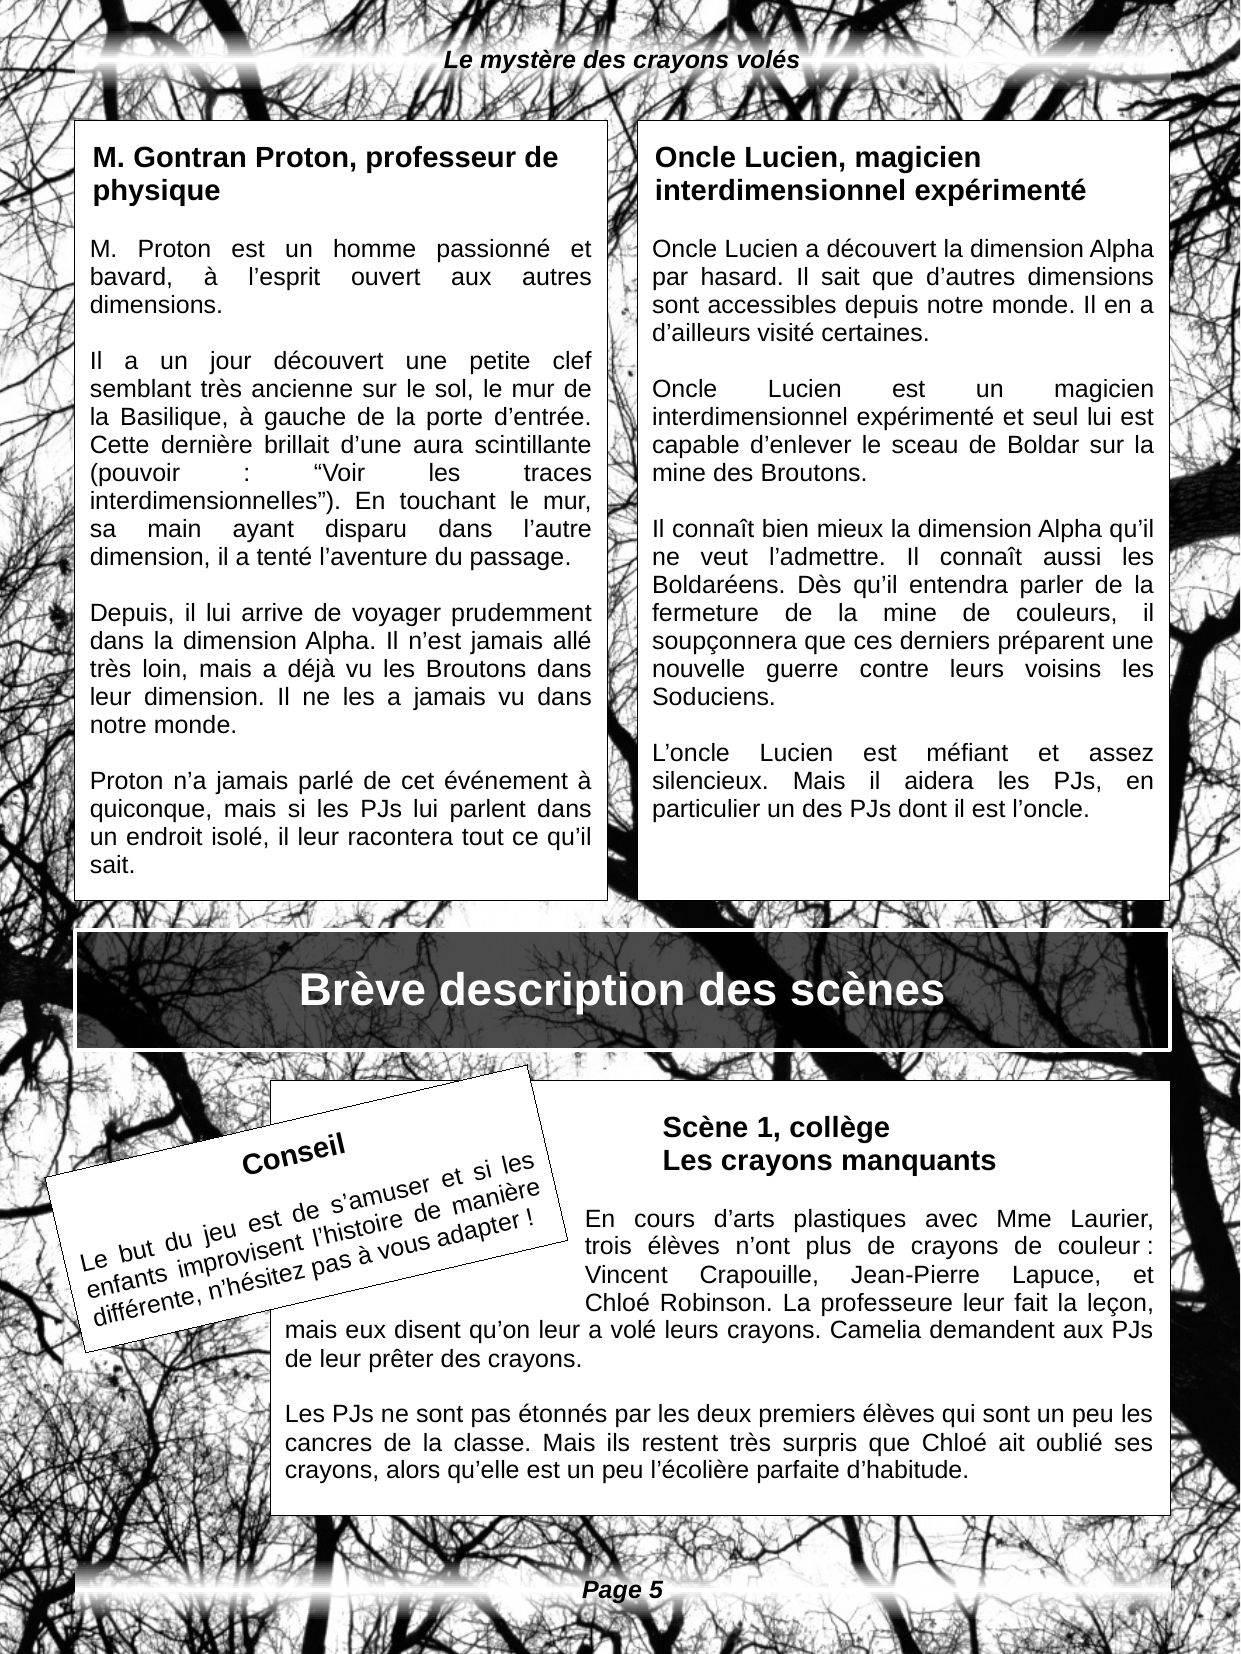

Le mystère des crayons volés
M. Gontran Proton, professeur de physique
M. Proton est un homme passionné et bavard, à l’esprit ouvert aux autres dimensions.
Il a un jour découvert une petite clef semblant très ancienne sur le sol, le mur de la Basilique, à gauche de la porte d’entrée. Cette dernière brillait d’une aura scintillante (pouvoir : “Voir les traces interdimensionnelles”). En touchant le mur, sa main ayant disparu dans l’autre dimension, il a tenté l’aventure du passage.
Depuis, il lui arrive de voyager prudemment dans la dimension Alpha. Il n’est jamais allé très loin, mais a déjà vu les Broutons dans leur dimension. Il ne les a jamais vu dans notre monde.
Proton n’a jamais parlé de cet événement à quiconque, mais si les PJs lui parlent dans un endroit isolé, il leur racontera tout ce qu’il sait.
Oncle Lucien, magicien interdimensionnel expérimenté
Oncle Lucien a découvert la dimension Alpha par hasard. Il sait que d’autres dimensions sont accessibles depuis notre monde. Il en a d’ailleurs visité certaines.
Oncle Lucien est un magicien interdimensionnel expérimenté et seul lui est capable d’enlever le sceau de Boldar sur la mine des Broutons.
Il connaît bien mieux la dimension Alpha qu’il ne veut l’admettre. Il connaît aussi les Boldaréens. Dès qu’il entendra parler de la fermeture de la mine de couleurs, il soupçonnera que ces derniers préparent une nouvelle guerre contre leurs voisins les Soduciens.
L’oncle Lucien est méfiant et assez silencieux. Mais il aidera les PJs, en particulier un des PJs dont il est l’oncle.
Brève description des scènes
					Scène 1, collège
					Les crayons manquants
				En cours d’arts plastiques avec Mme Laurier,
				trois élèves n’ont plus de crayons de couleur :
				Vincent Crapouille, Jean-Pierre Lapuce, et
				Chloé Robinson. La professeure leur fait la leçon,
mais eux disent qu’on leur a volé leurs crayons. Camelia demandent aux PJs de leur prêter des crayons.
Les PJs ne sont pas étonnés par les deux premiers élèves qui sont un peu les cancres de la classe. Mais ils restent très surpris que Chloé ait oublié ses crayons, alors qu’elle est un peu l’écolière parfaite d’habitude.
Conseil
Le but du jeu est de s’amuser et si les enfants improvisent l’histoire de manière différente, n’hésitez pas à vous adapter !
Page 5